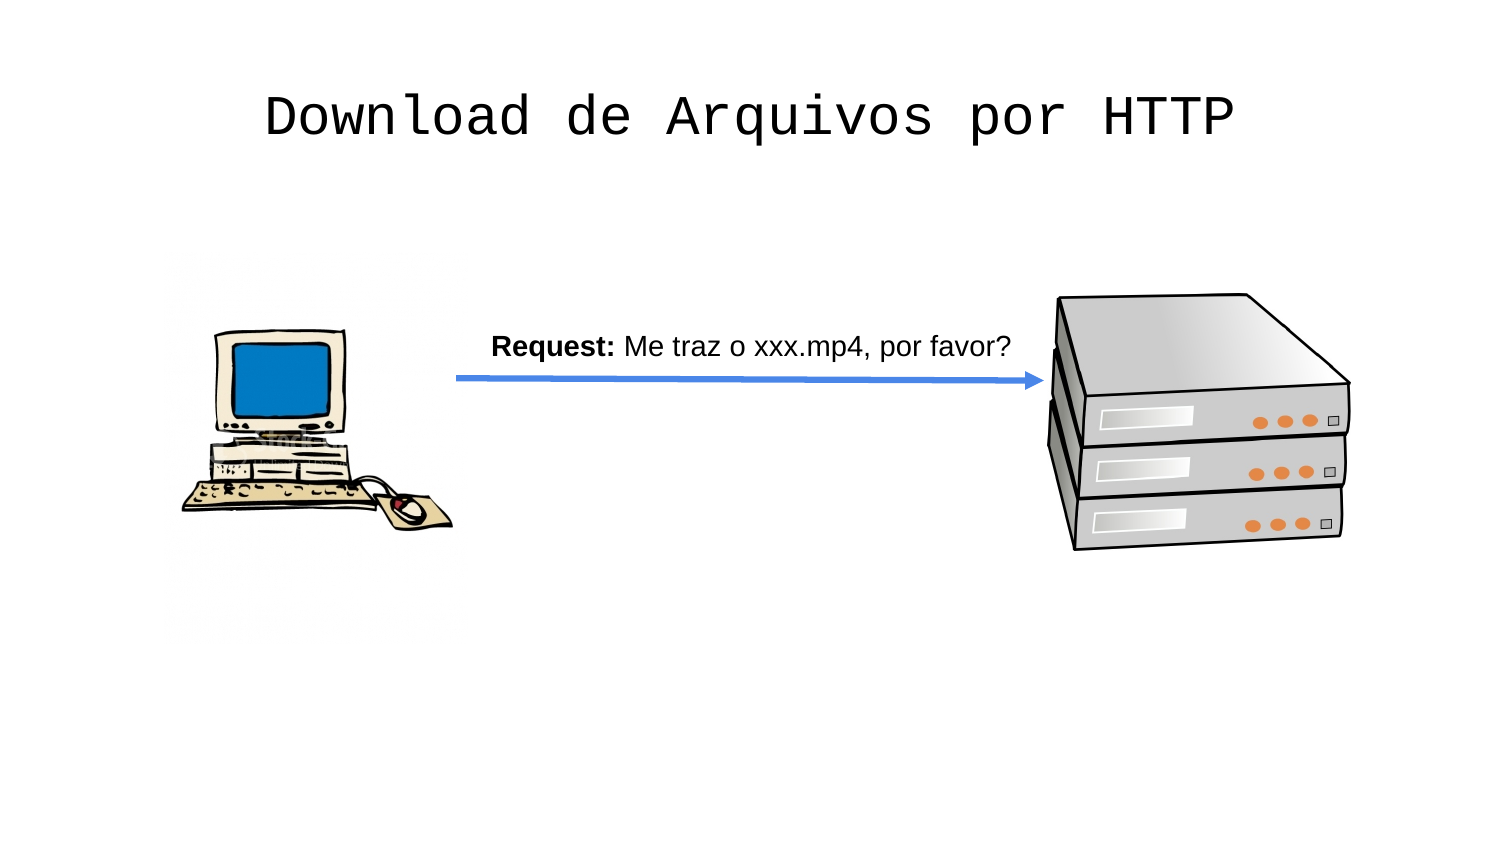

# Download de Arquivos por HTTP
Request: Me traz o xxx.mp4, por favor?